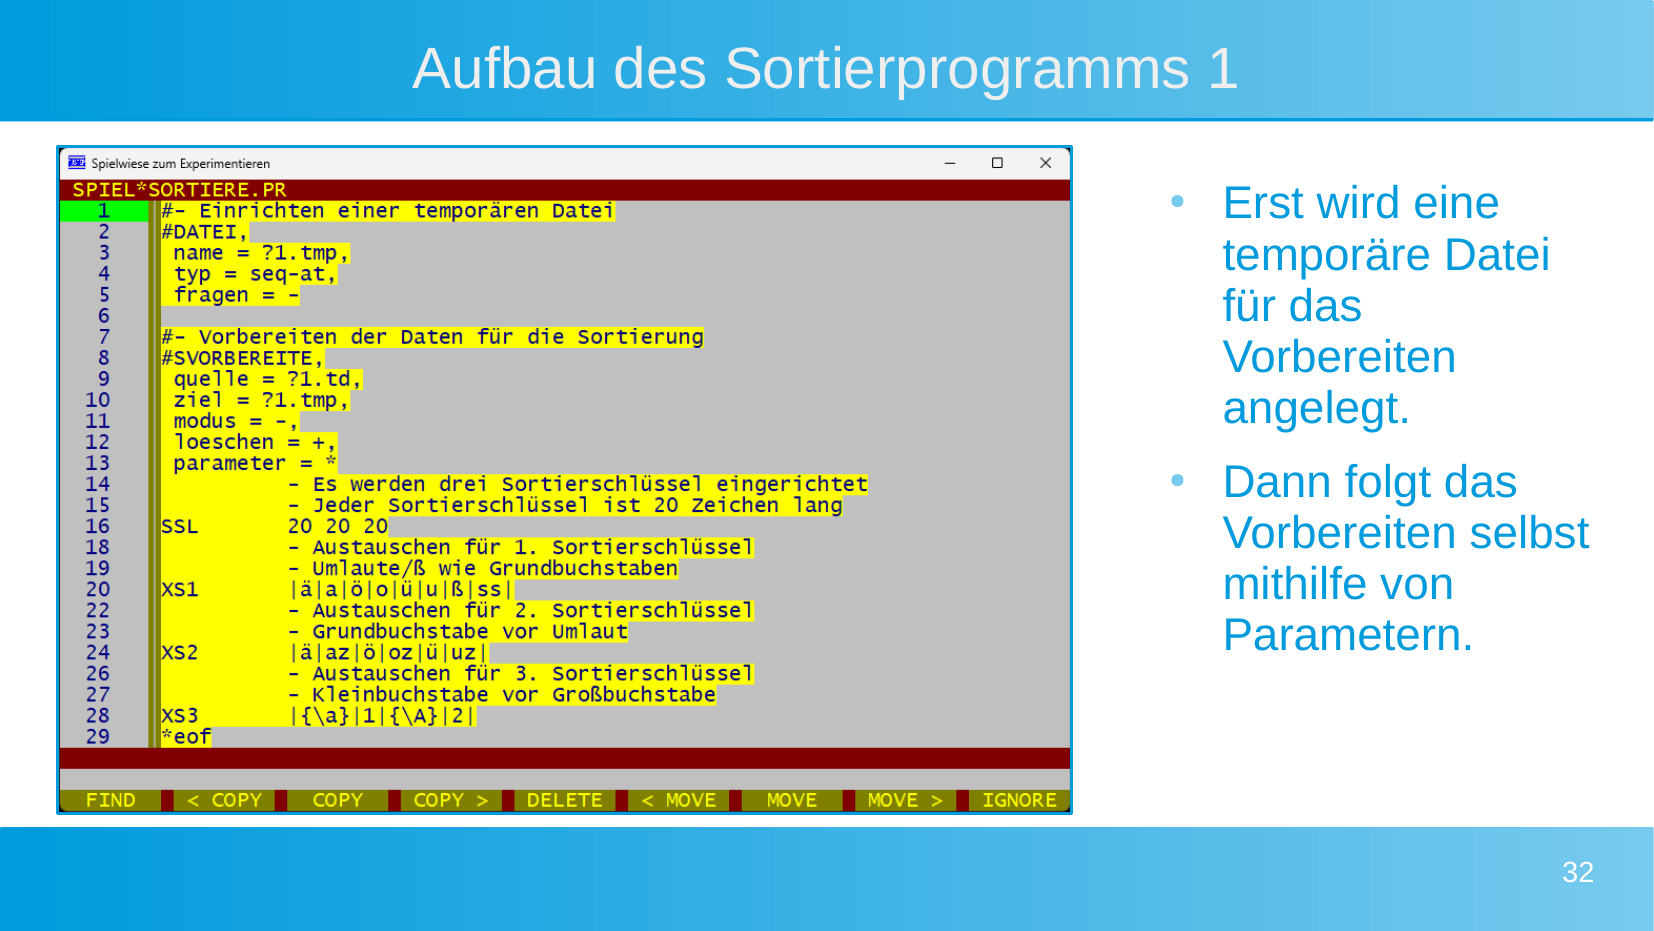

# Aufbau des Sortierprogramms 1
Erst wird eine temporäre Datei für das Vorbereiten angelegt.
Dann folgt das Vorbereiten selbst mithilfe von Parametern.
32